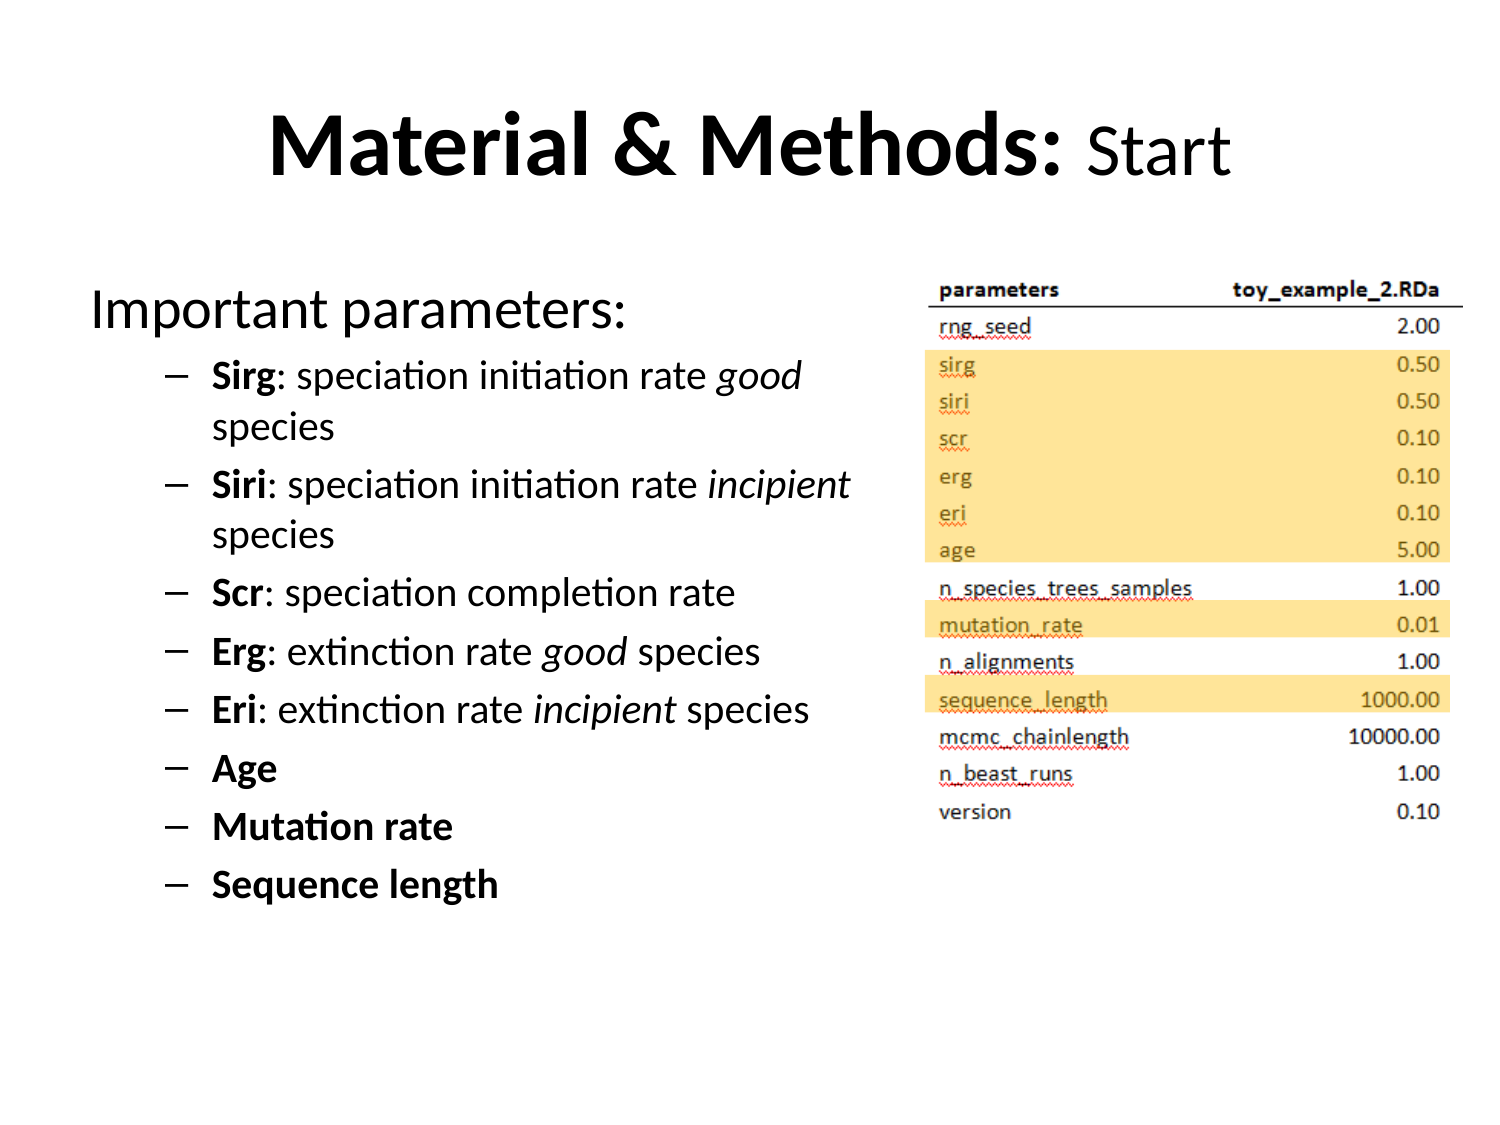

# Material & Methods: Start
Important parameters:
Sirg: speciation initiation rate good species
Siri: speciation initiation rate incipient species
Scr: speciation completion rate
Erg: extinction rate good species
Eri: extinction rate incipient species
Age
Mutation rate
Sequence length